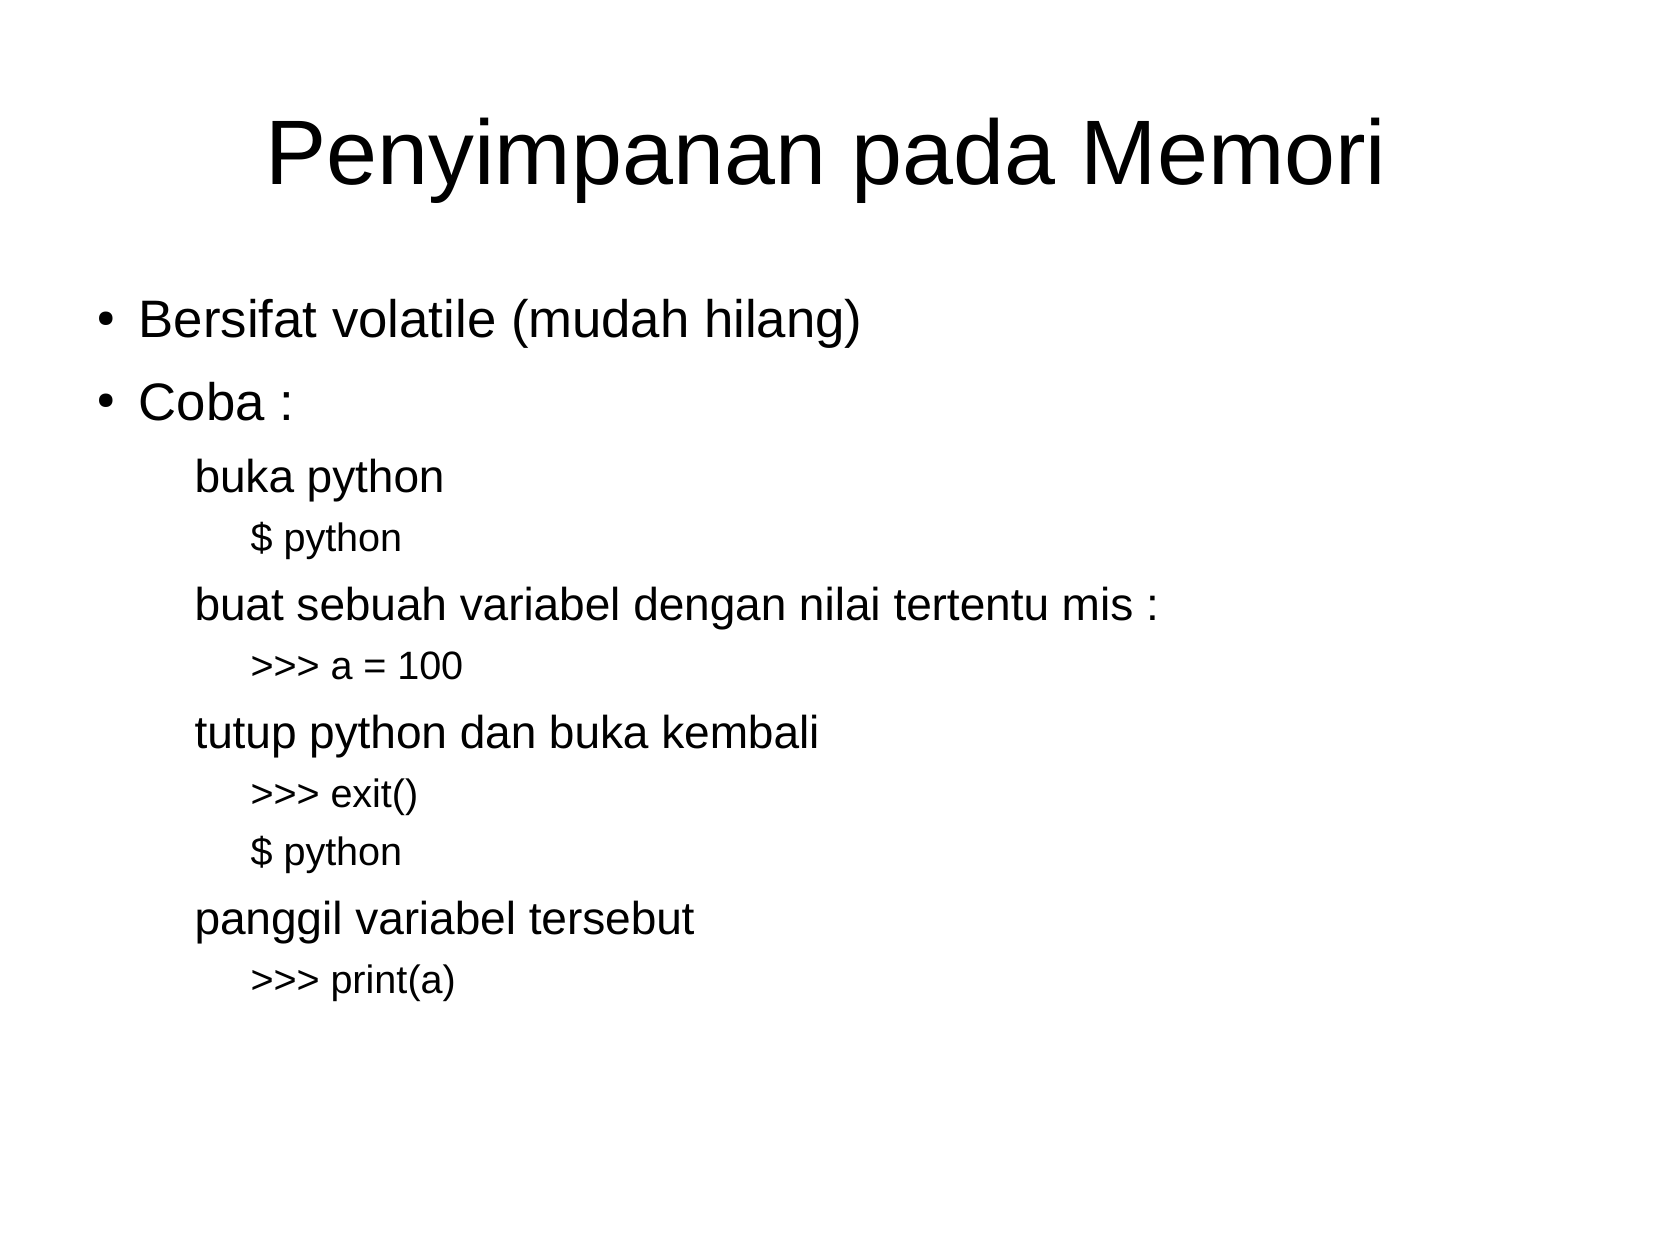

# Penyimpanan pada Memori
Bersifat volatile (mudah hilang)
Coba :
buka python
$ python
buat sebuah variabel dengan nilai tertentu mis :
>>> a = 100
tutup python dan buka kembali
>>> exit()
$ python
panggil variabel tersebut
>>> print(a)